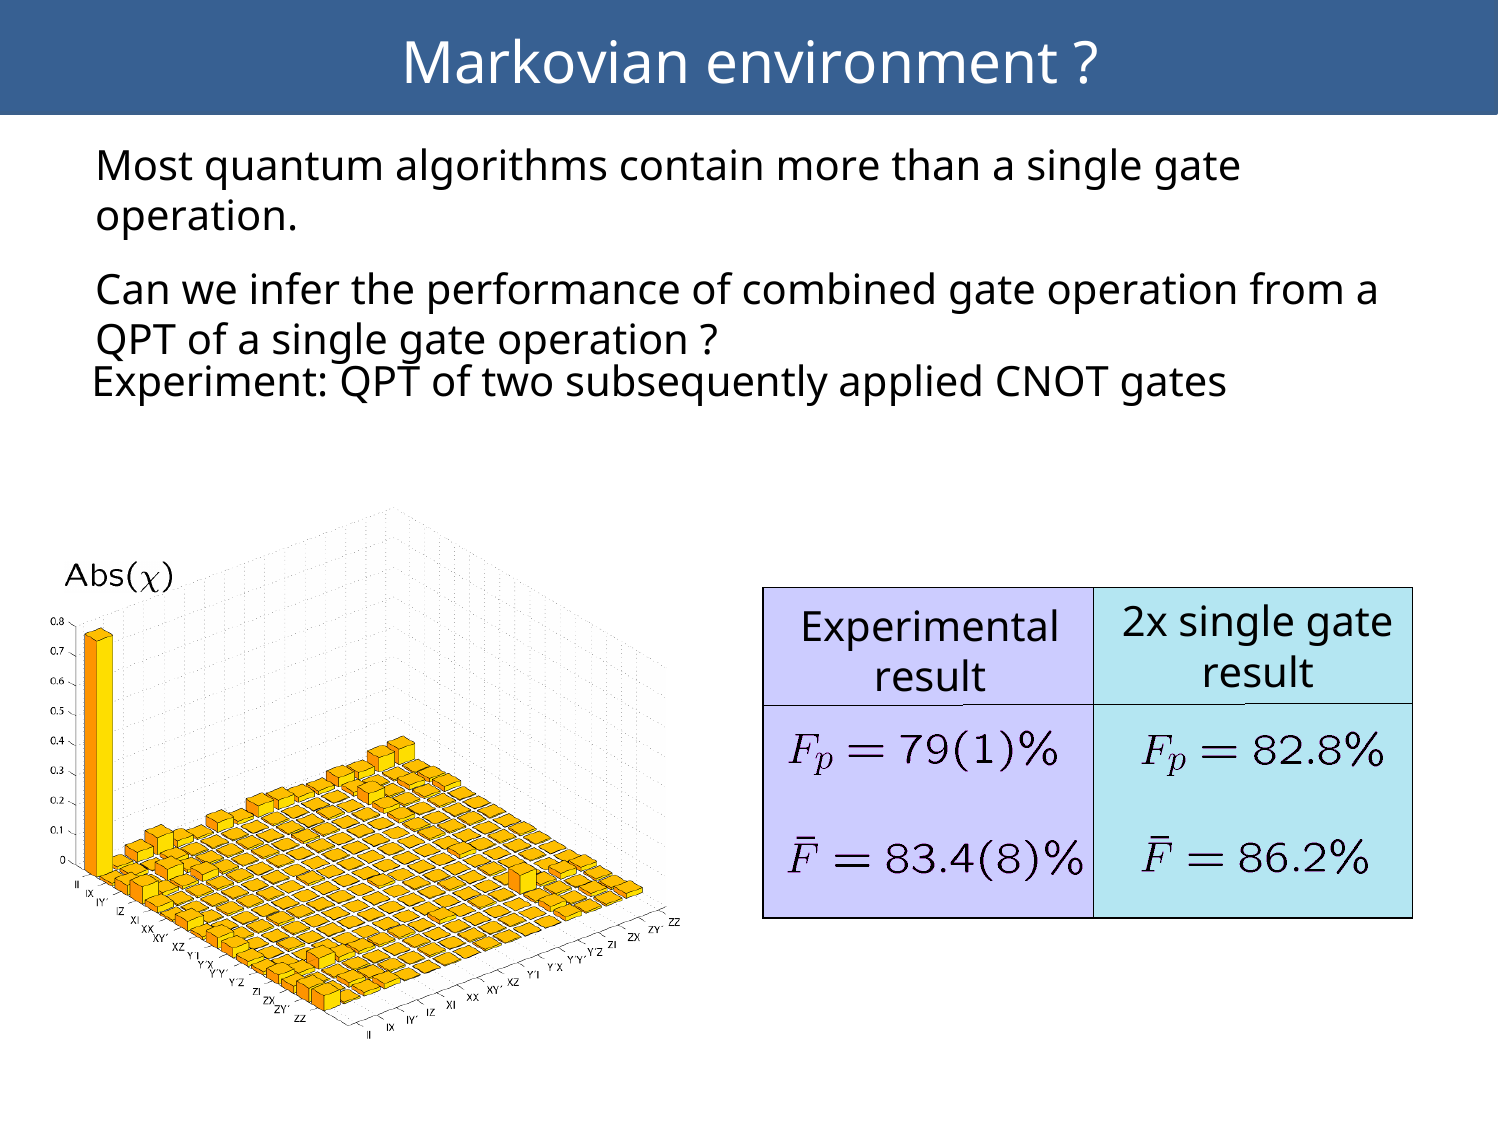

Markovian environment ?
Most quantum algorithms contain more than a single gate operation.
Can we infer the performance of combined gate operation from a QPT of a single gate operation ?
Experiment: QPT of two subsequently applied CNOT gates
Experimental
result
2x single gate
result